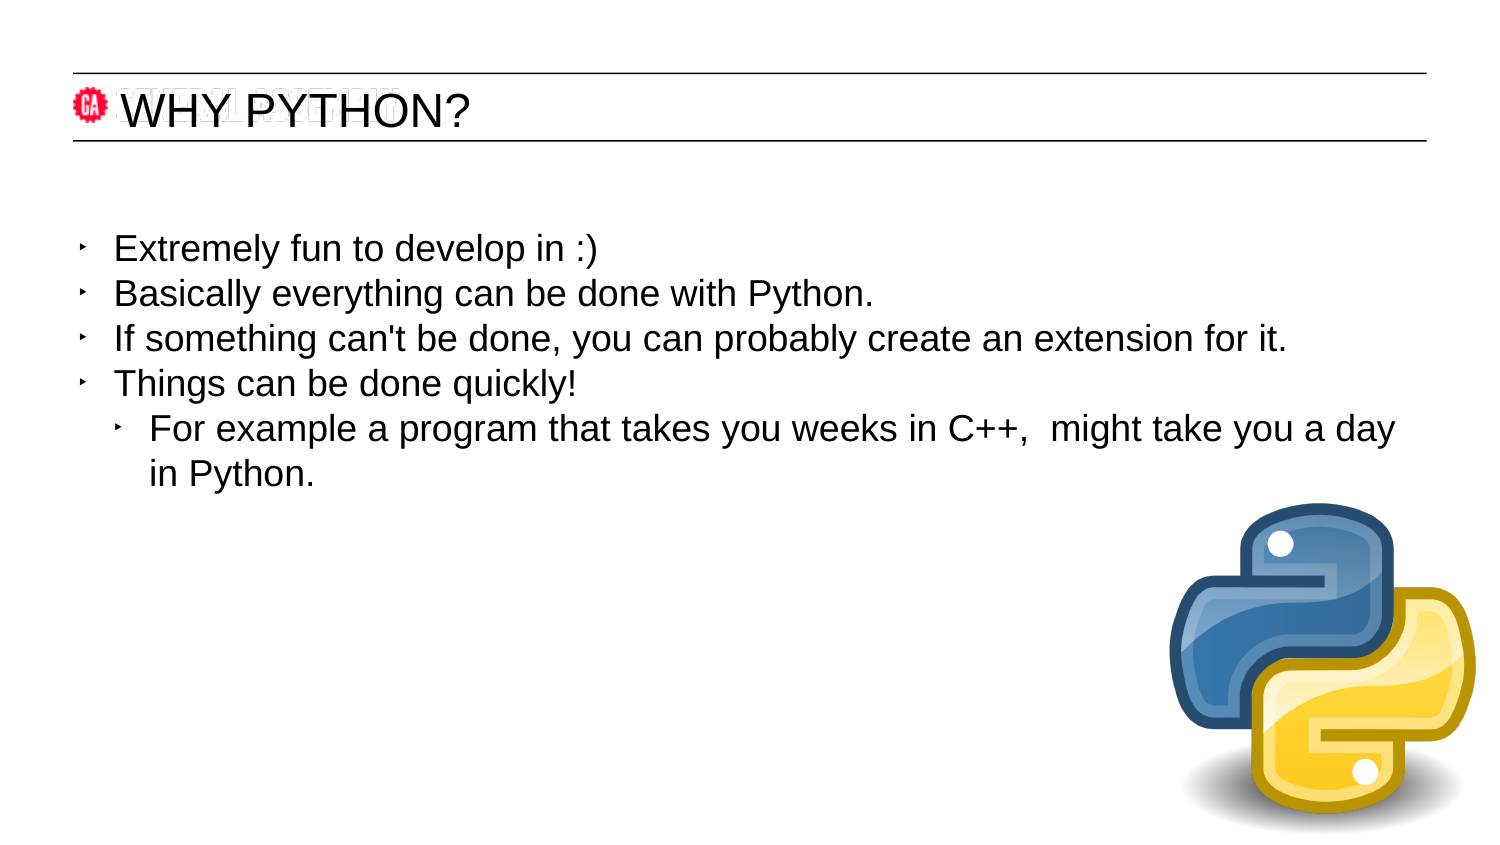

WHY PYTHON?
Extremely fun to develop in :)
Basically everything can be done with Python.
If something can't be done, you can probably create an extension for it.
Things can be done quickly!
For example a program that takes you weeks in C++, might take you a day in Python.